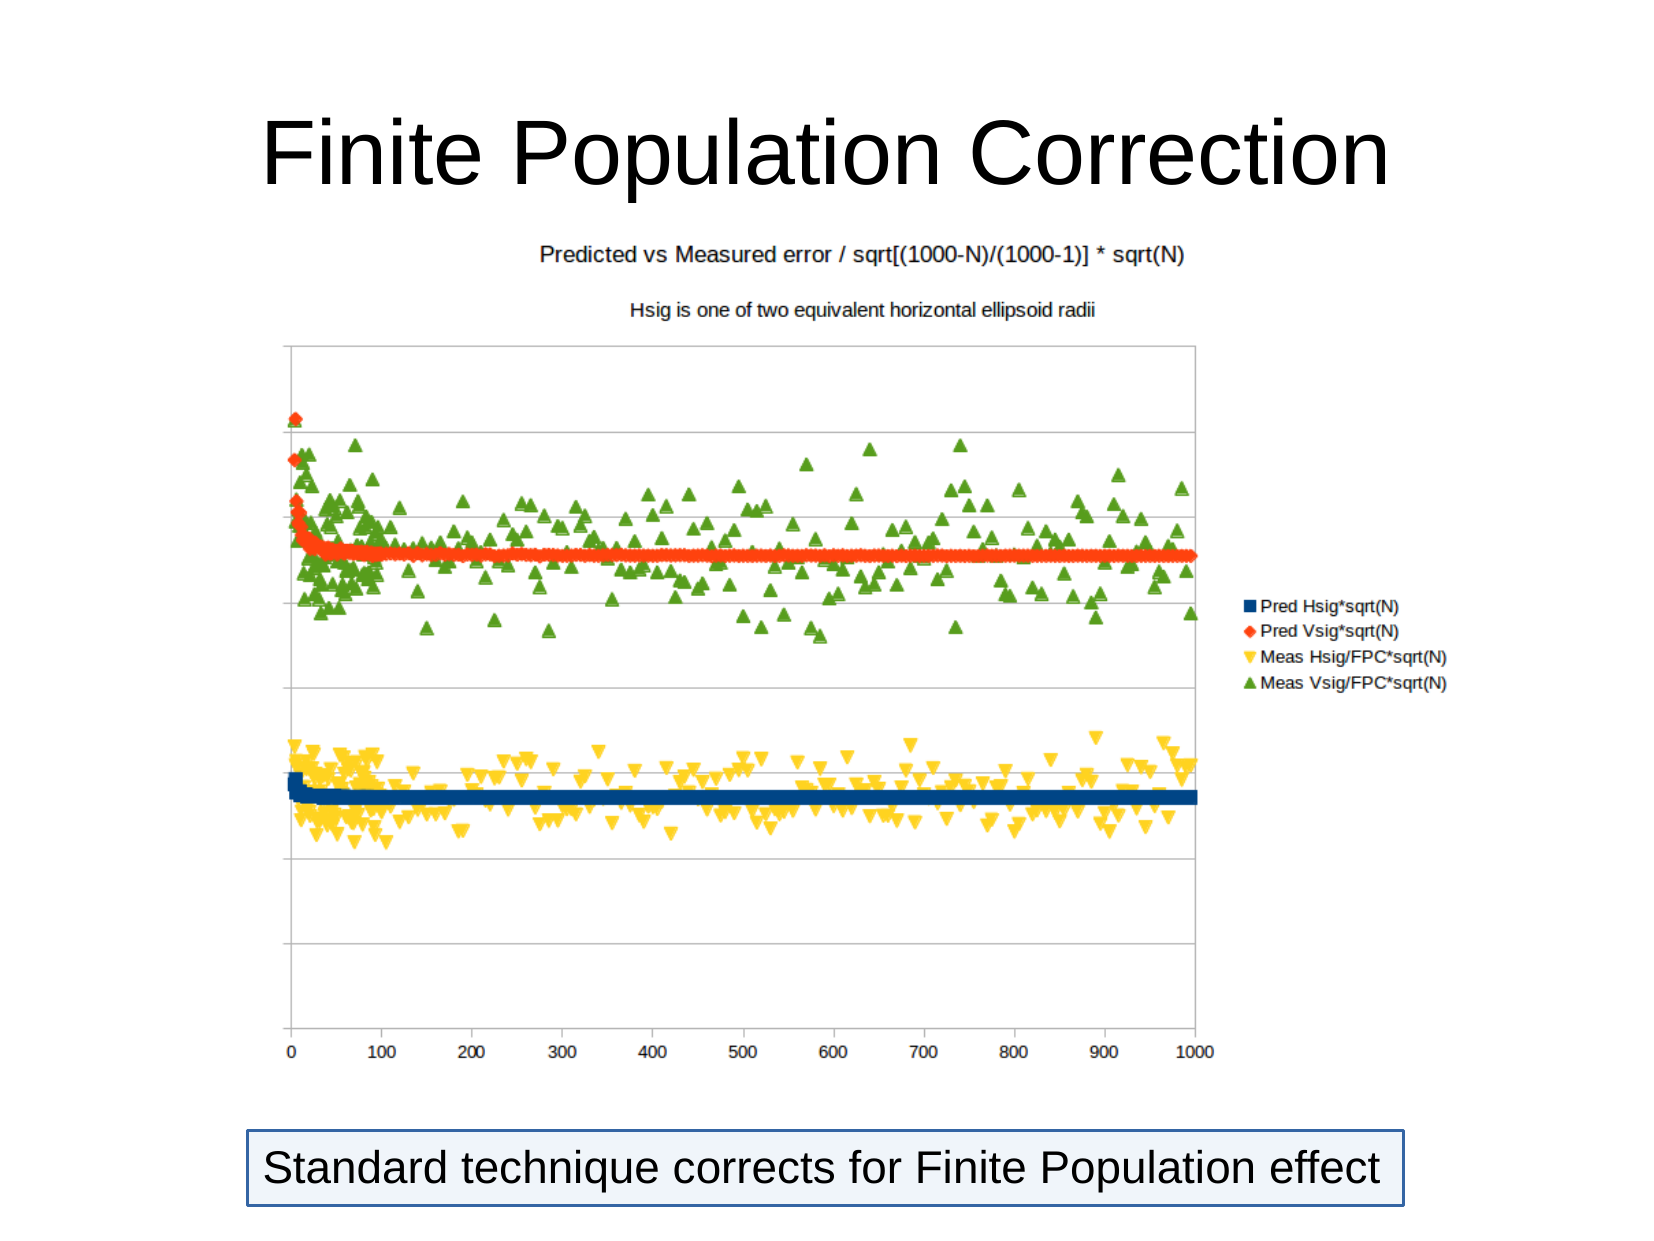

# Finite Population Correction
Standard technique corrects for Finite Population effect